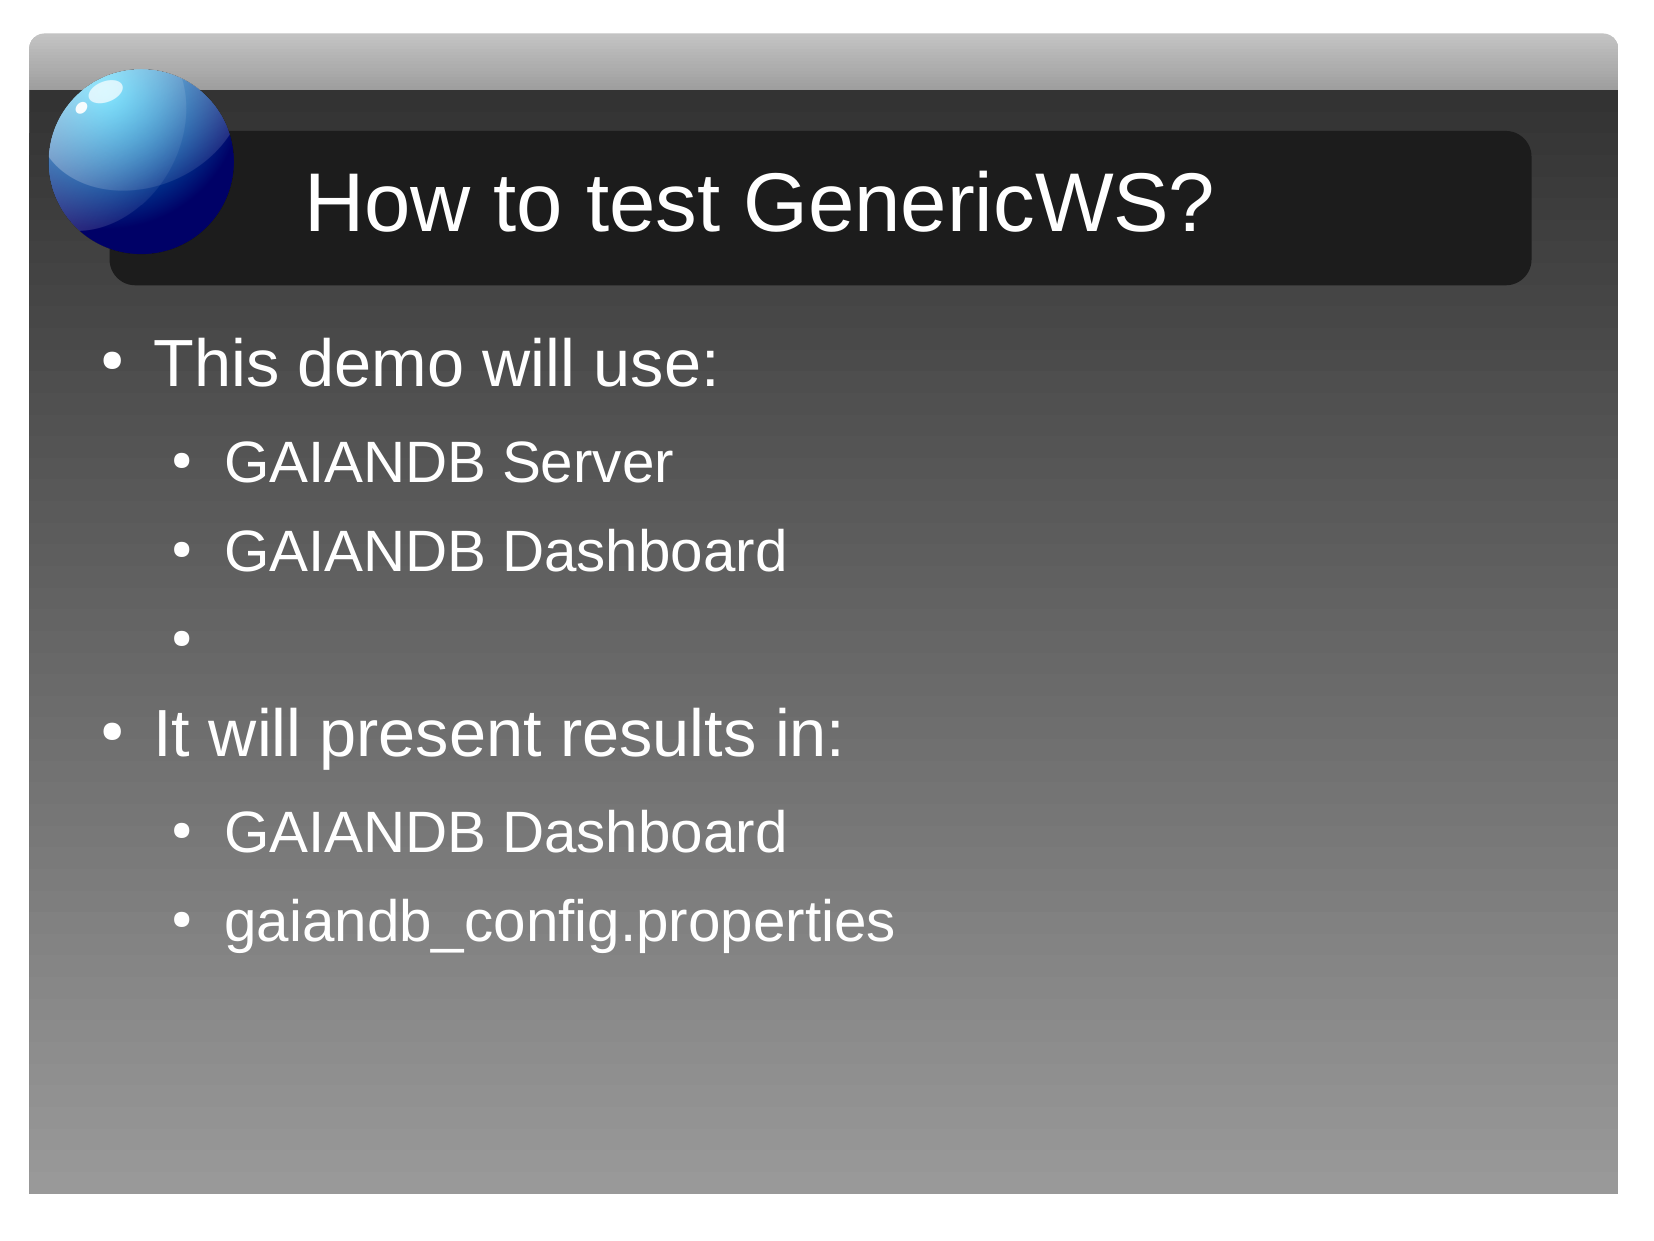

# How to test GenericWS?
This demo will use:
GAIANDB Server
GAIANDB Dashboard
It will present results in:
GAIANDB Dashboard
gaiandb_config.properties